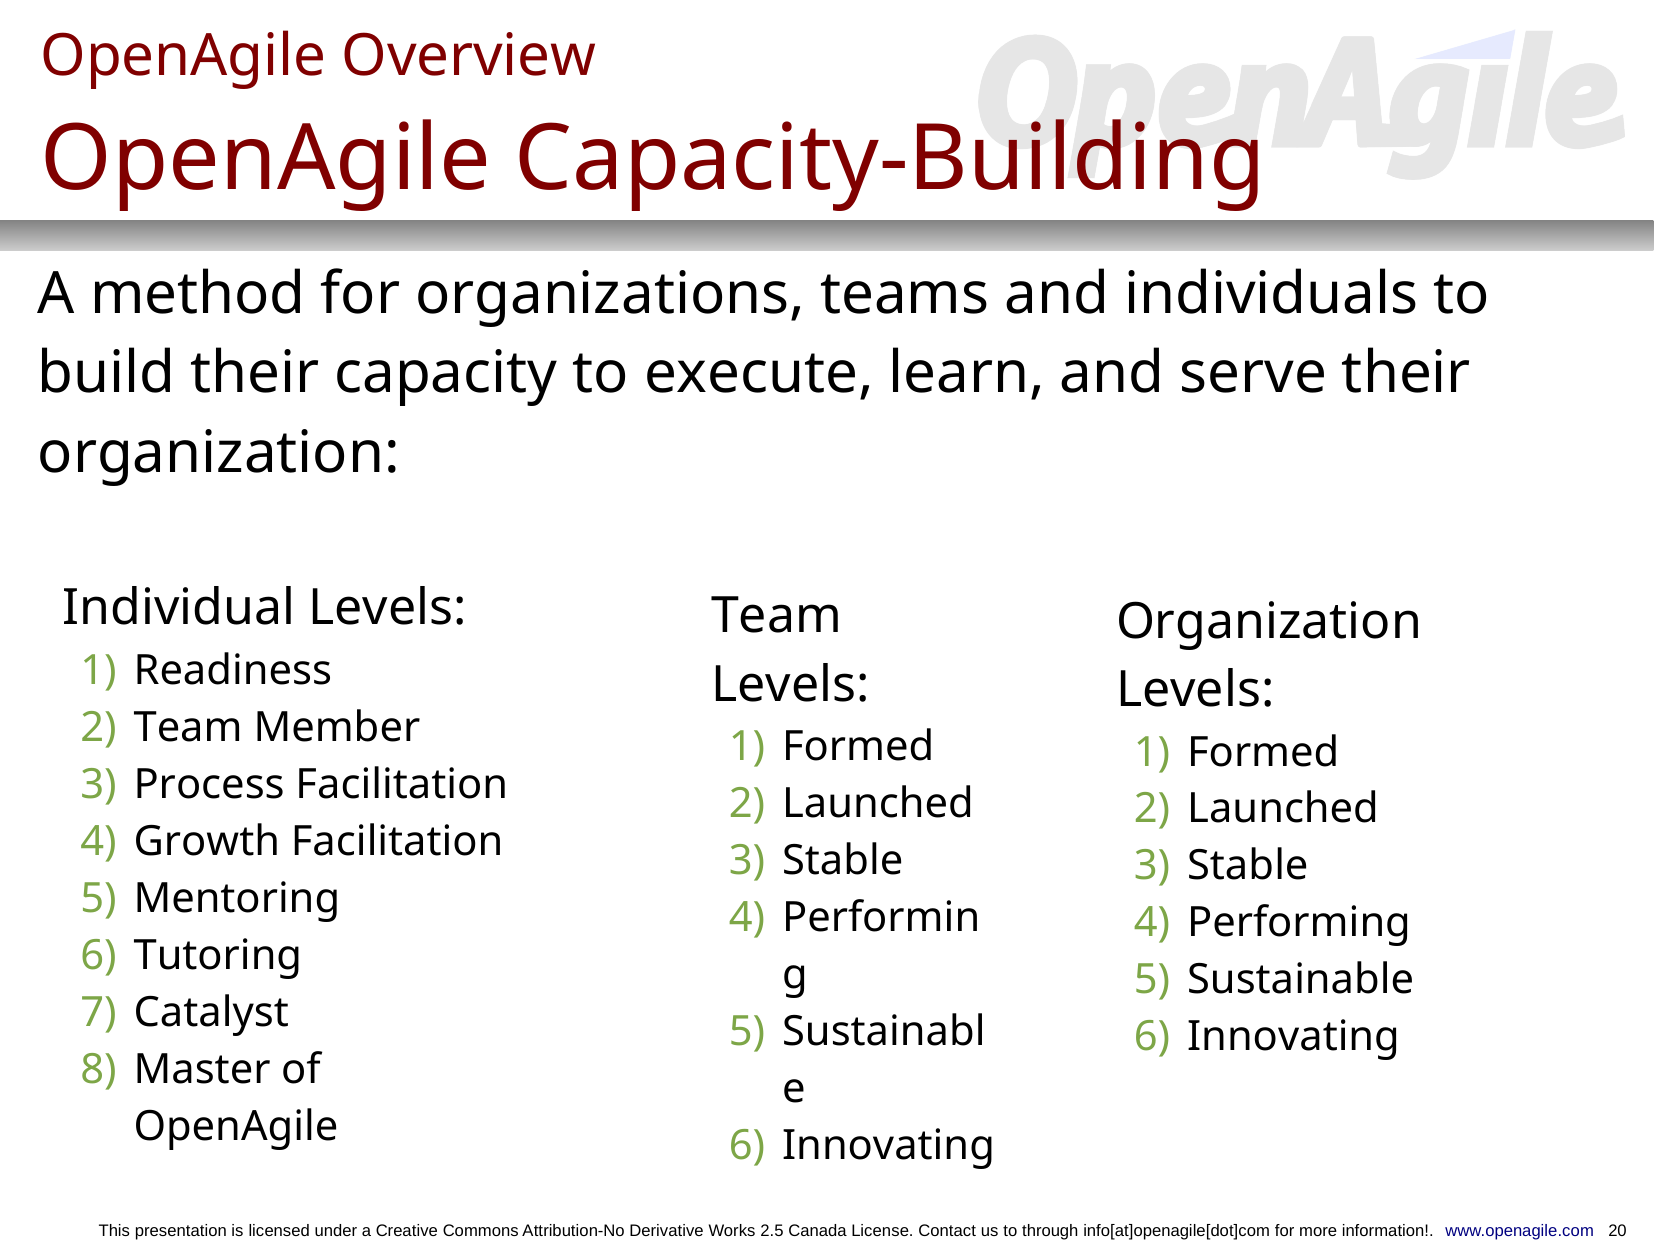

# OpenAgile Overview OpenAgile Capacity-Building
A method for organizations, teams and individuals to build their capacity to execute, learn, and serve their organization:
Individual Levels:
Readiness
Team Member
Process Facilitation
Growth Facilitation
Mentoring
Tutoring
Catalyst
Master of OpenAgile
Team Levels:
Formed
Launched
Stable
Performing
Sustainable
Innovating
Organization Levels:
Formed
Launched
Stable
Performing
Sustainable
Innovating